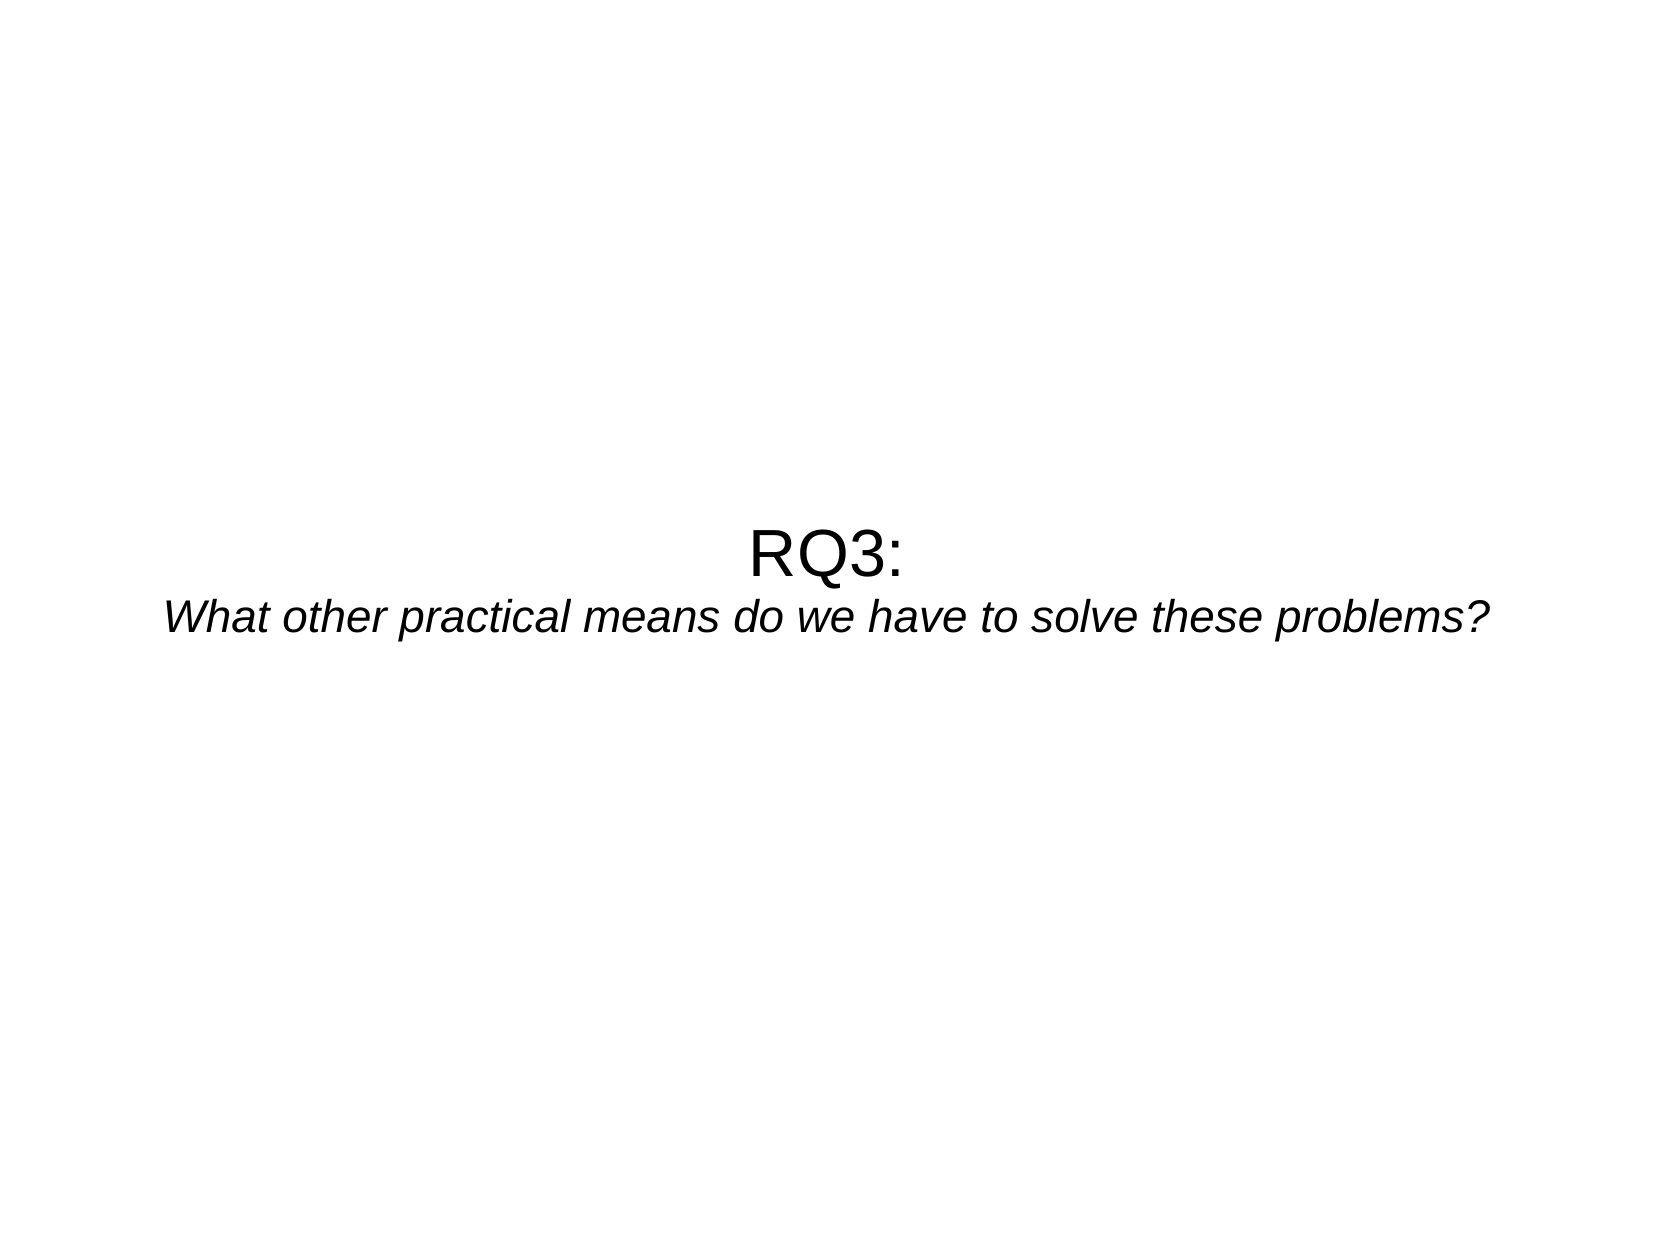

# RQ3:
What other practical means do we have to solve these problems?